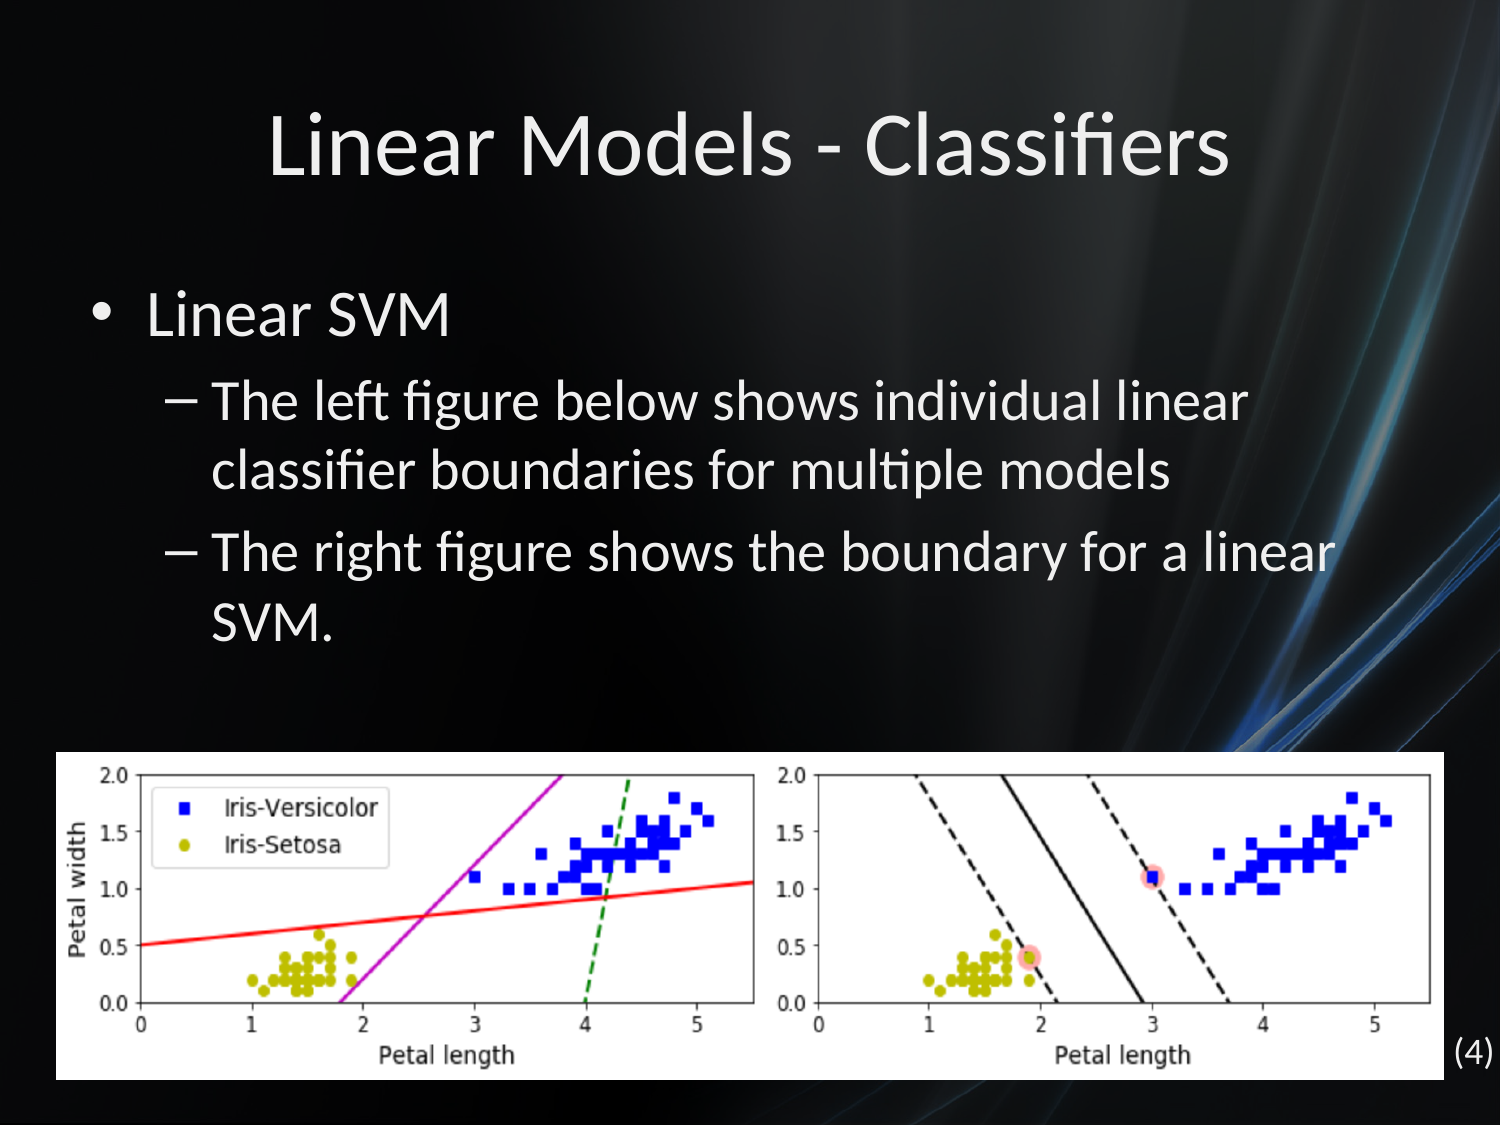

# Linear Models - Classifiers
Linear SVM
The left figure below shows individual linear classifier boundaries for multiple models
The right figure shows the boundary for a linear SVM.
(4)